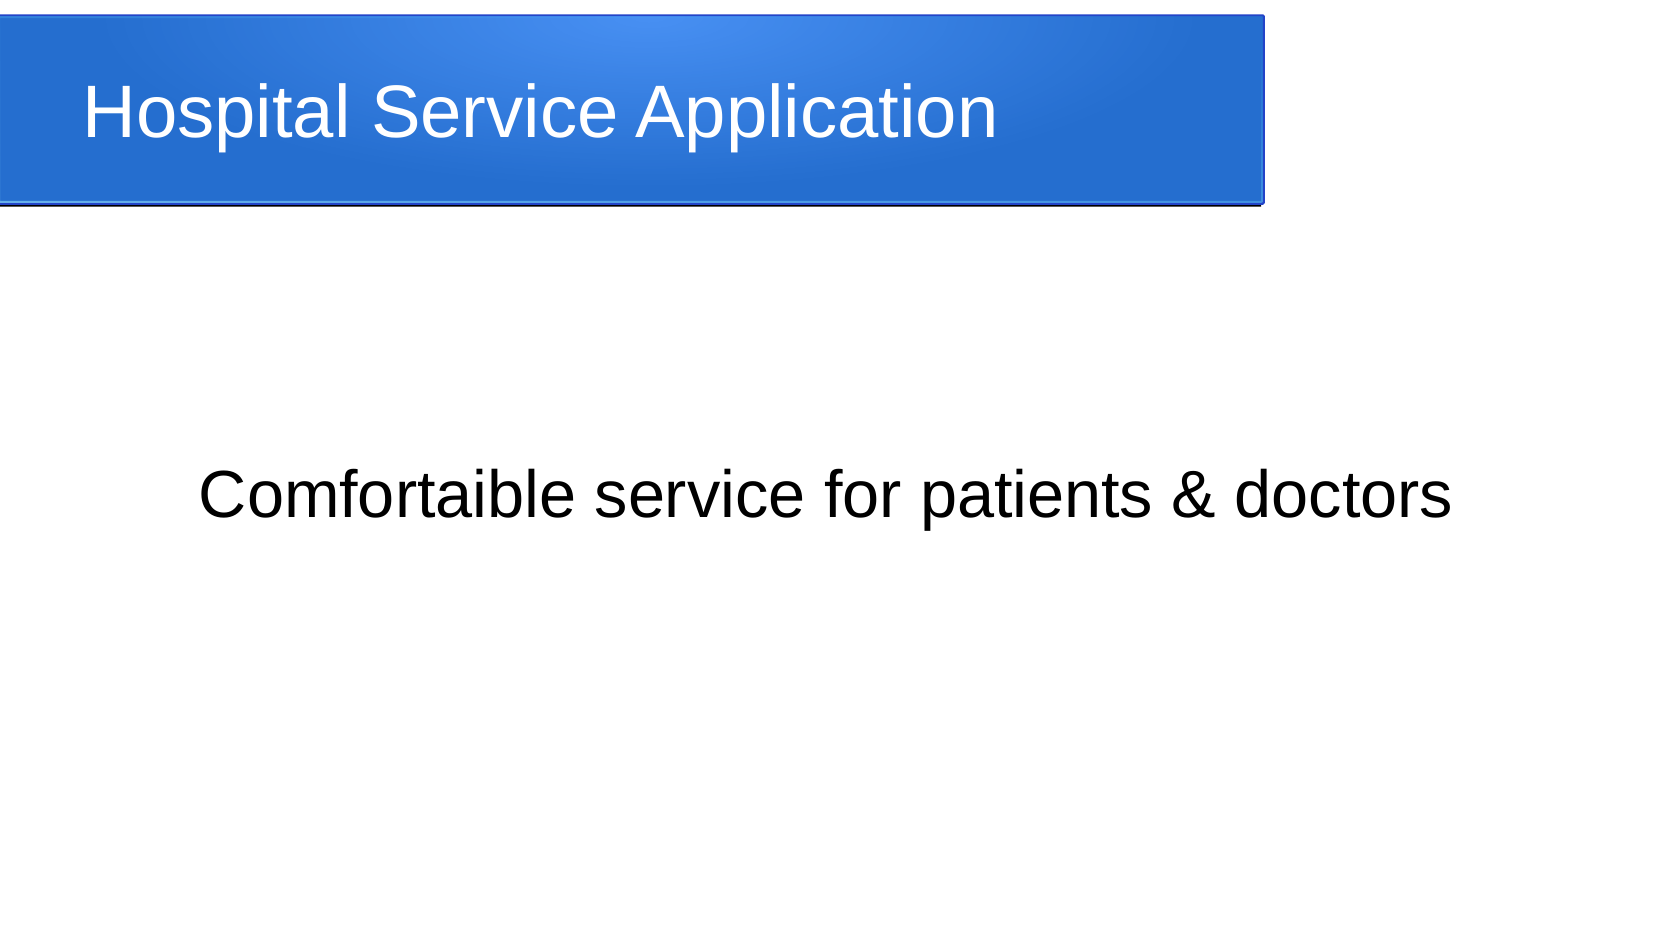

# Hospital Service Application
Comfortaible service for patients & doctors